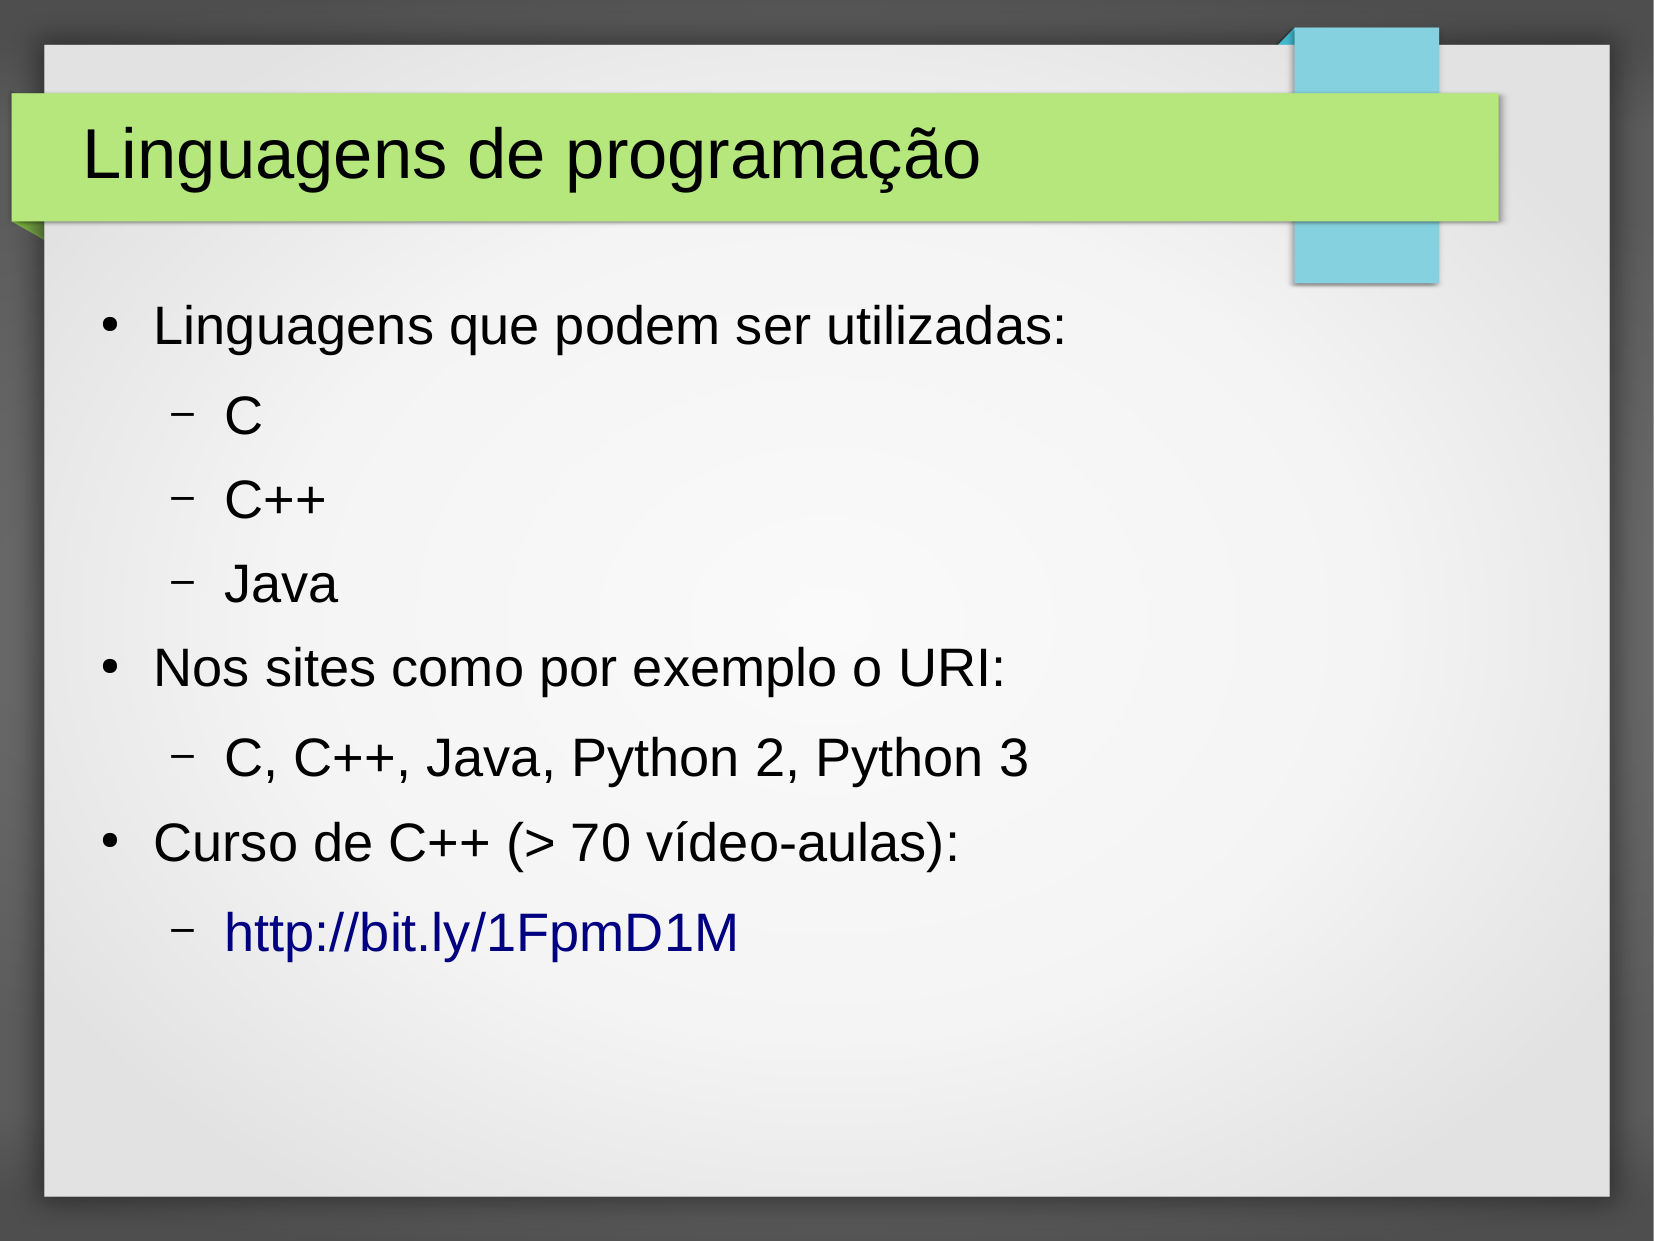

# Linguagens de programação
Linguagens que podem ser utilizadas:
C
C++
Java
Nos sites como por exemplo o URI:
C, C++, Java, Python 2, Python 3
Curso de C++ (> 70 vídeo-aulas):
http://bit.ly/1FpmD1M